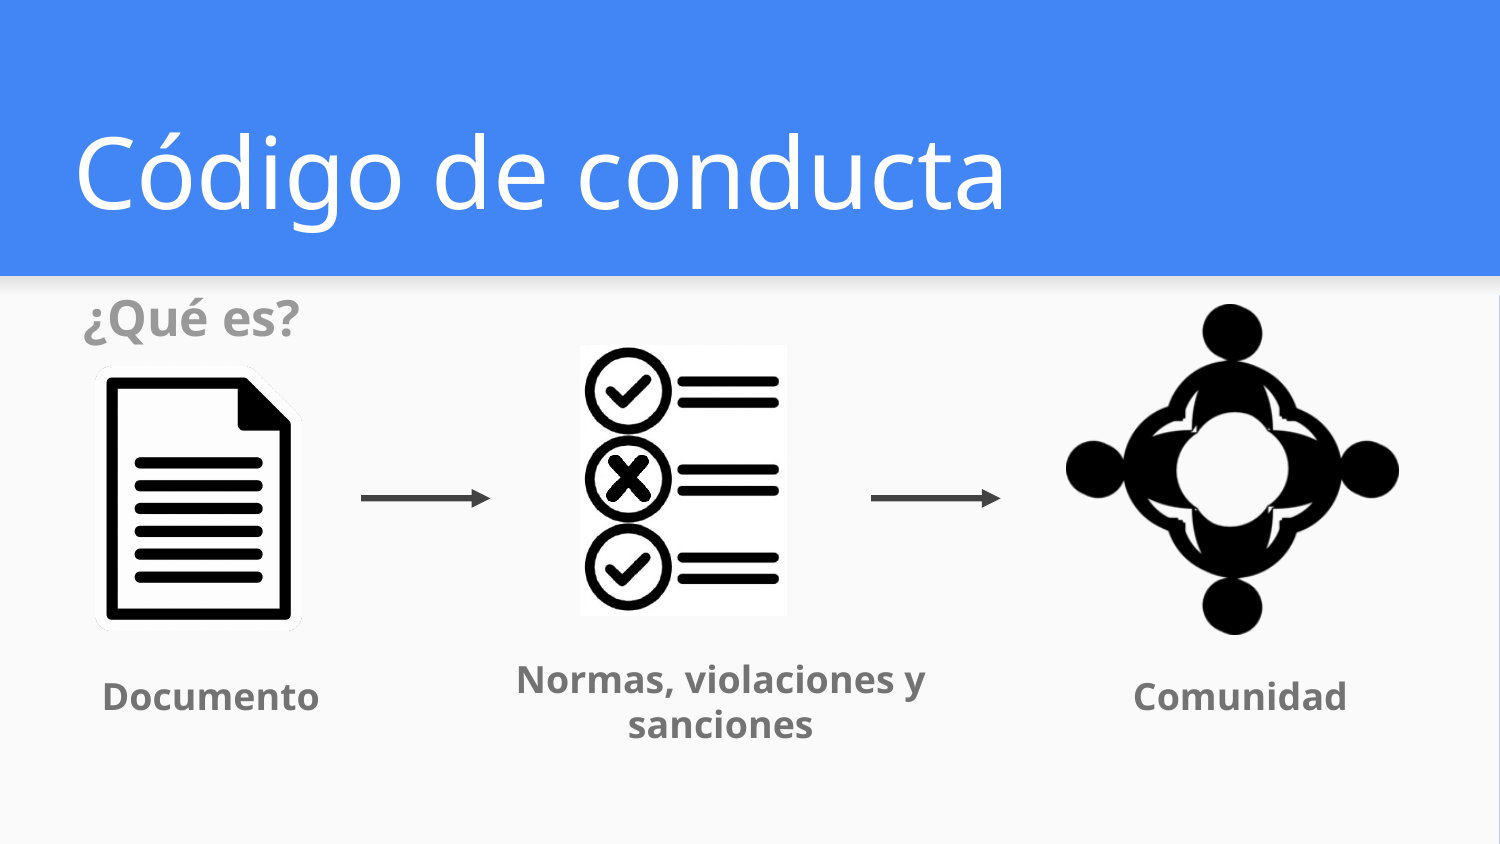

Código de conducta
# ¿Qué es?
Normas, violaciones y sanciones
Documento
Comunidad